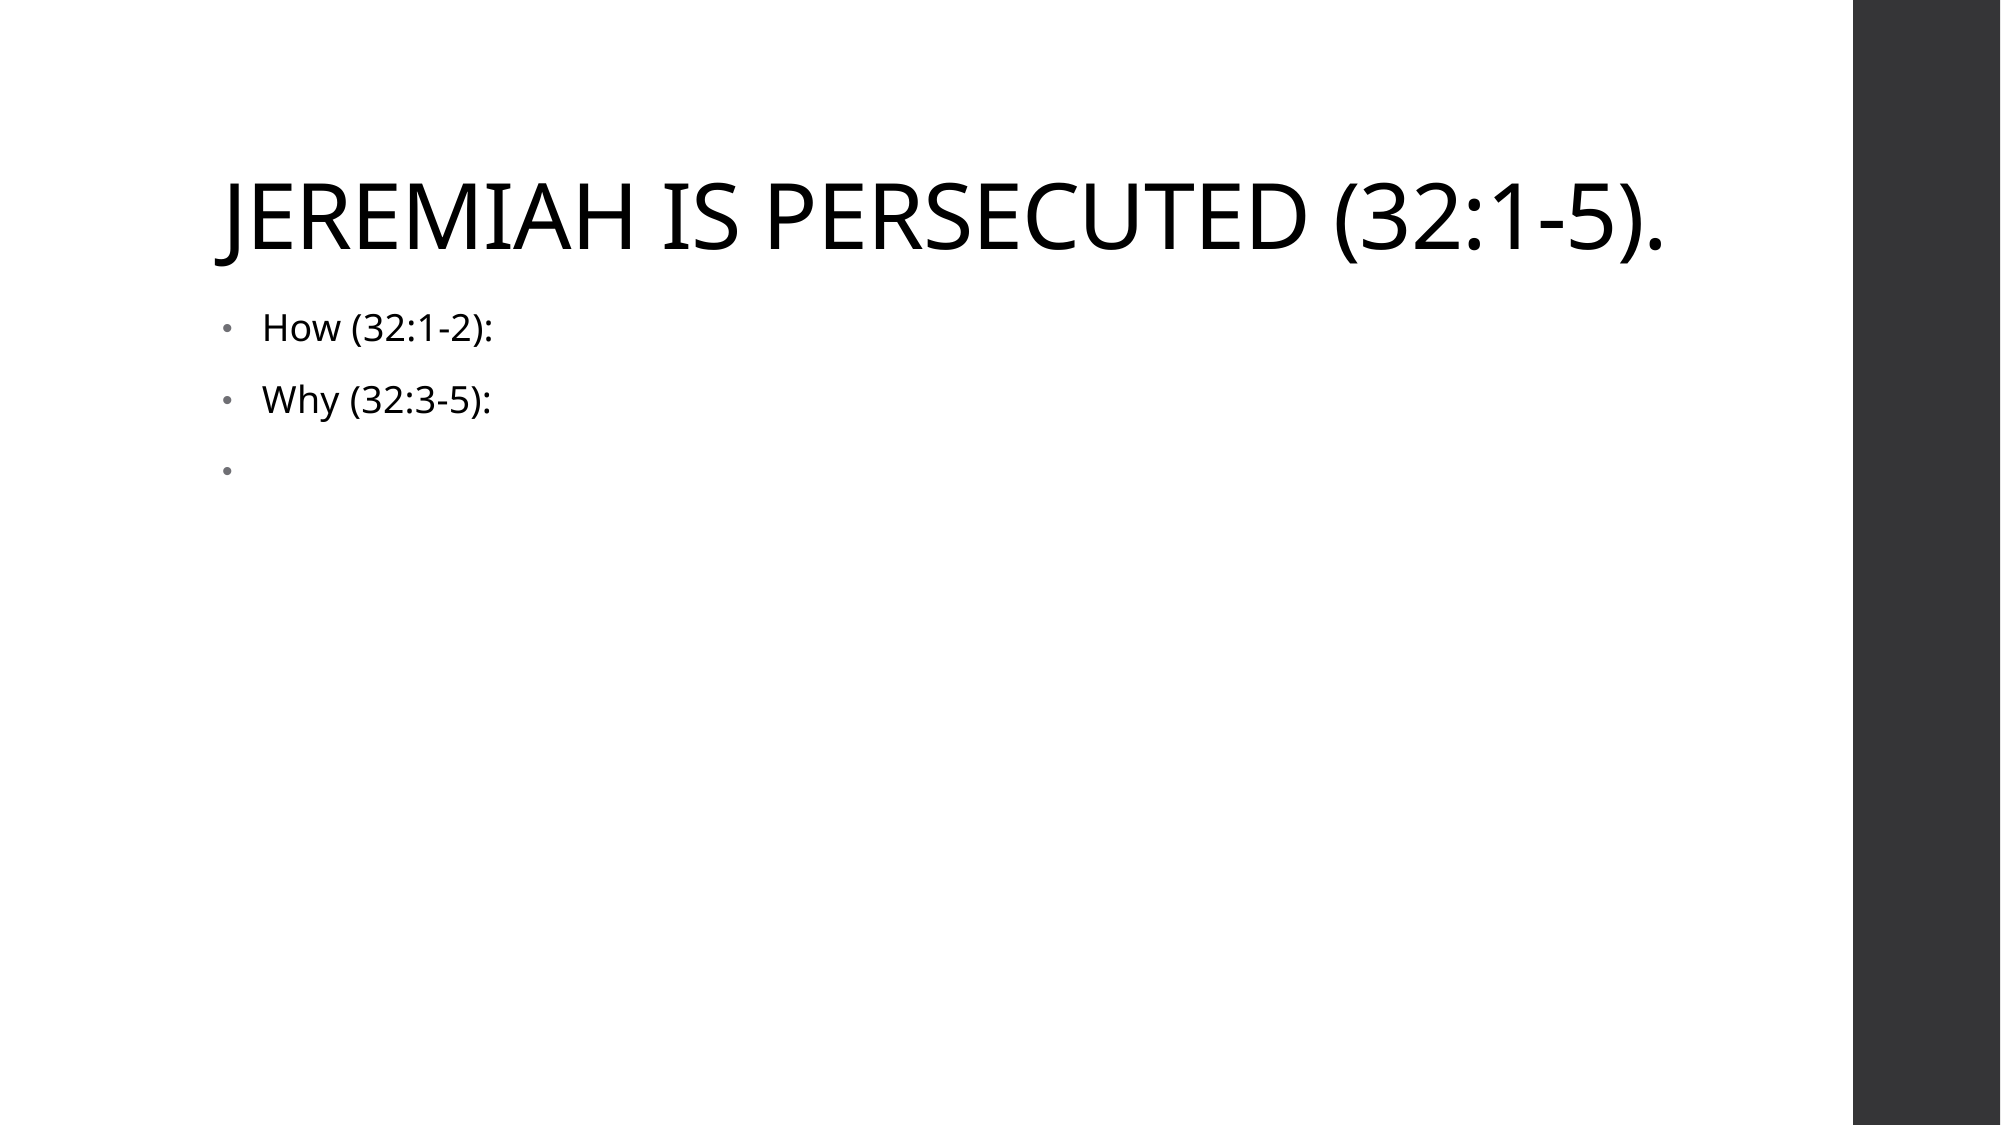

# JEREMIAH IS PERSECUTED (32:1-5).
 How (32:1-2):
 Why (32:3-5):